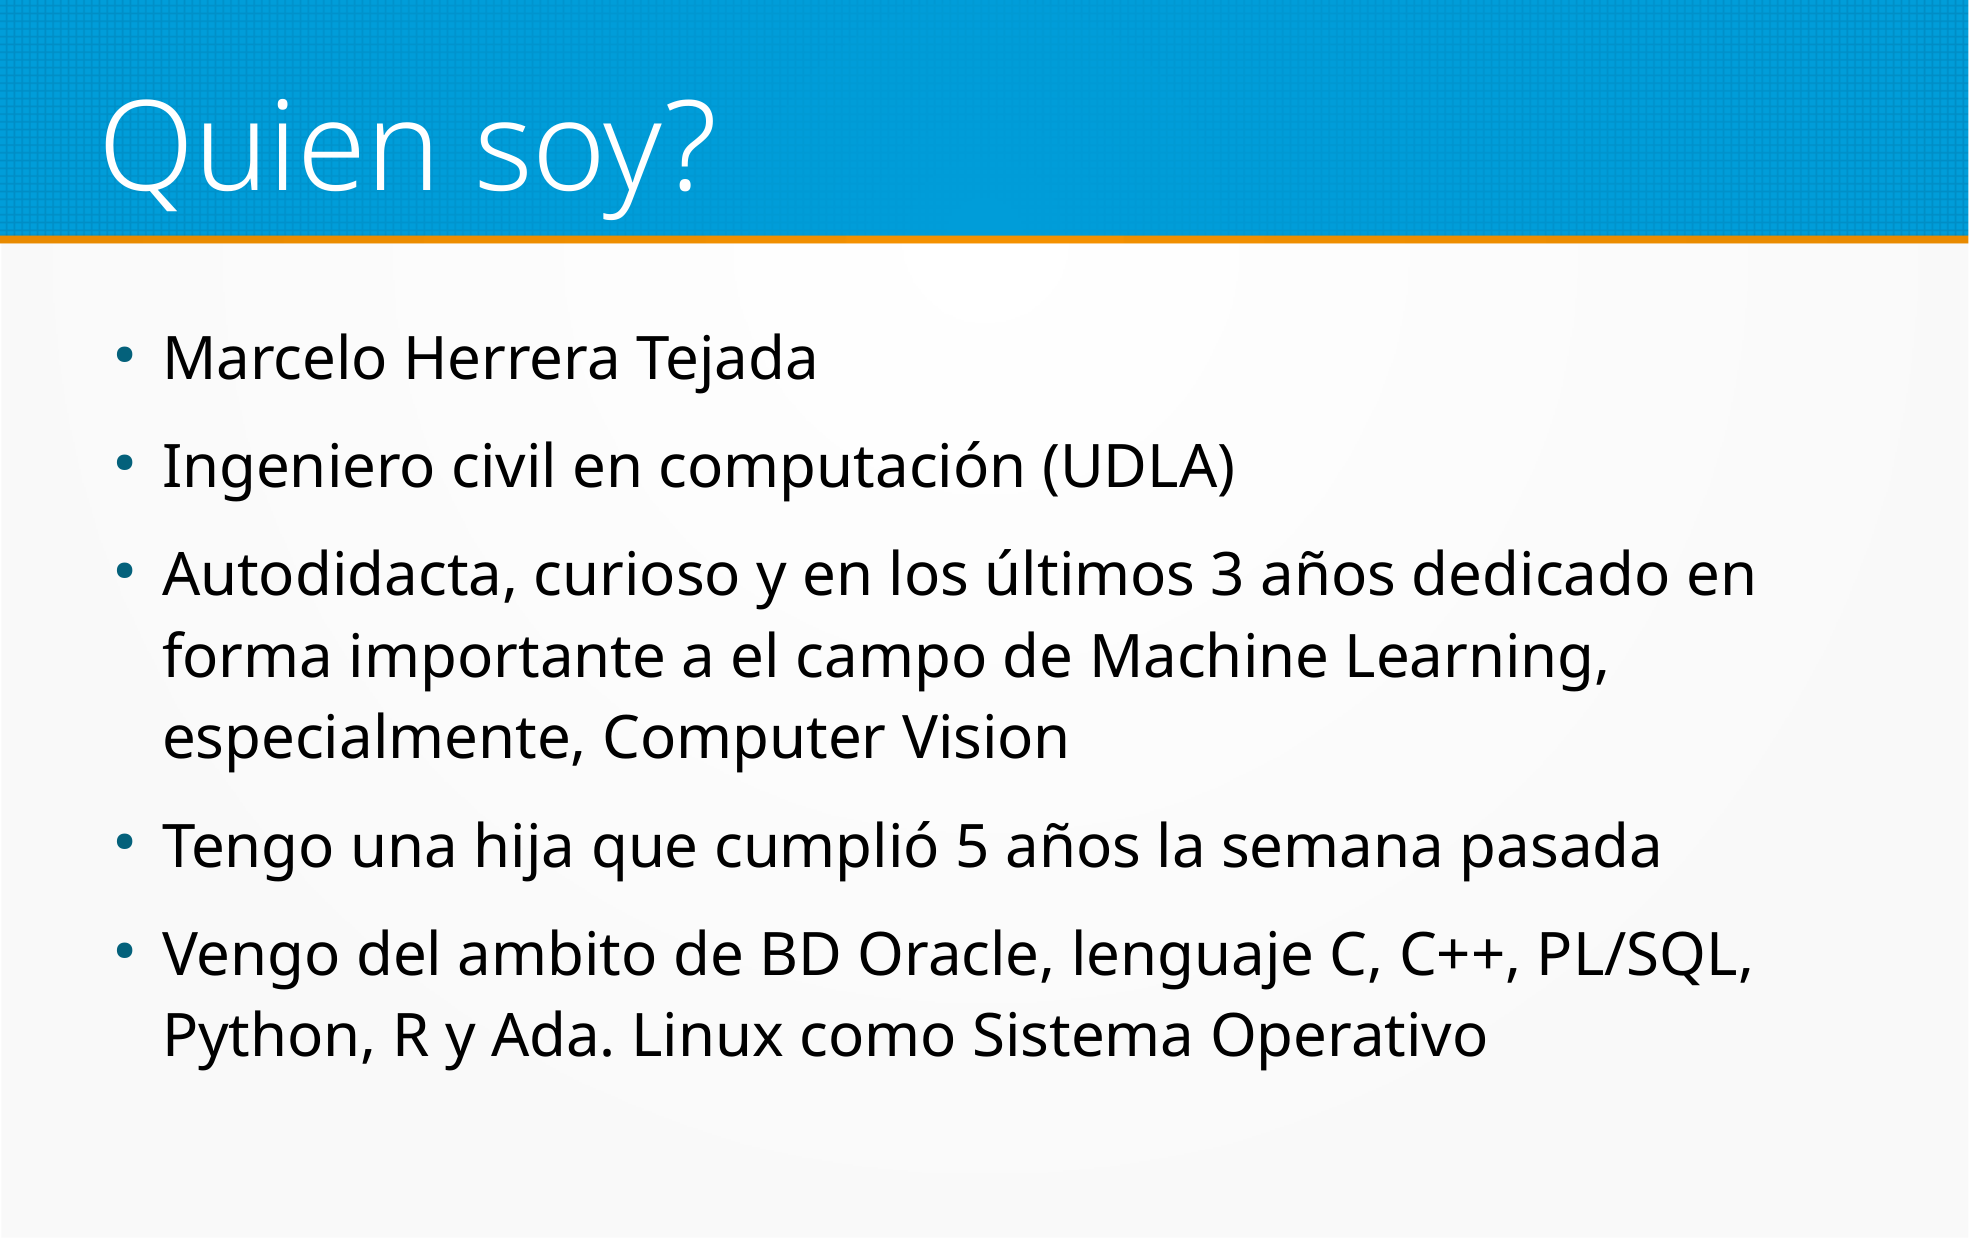

# Quien soy?
Marcelo Herrera Tejada
Ingeniero civil en computación (UDLA)
Autodidacta, curioso y en los últimos 3 años dedicado en forma importante a el campo de Machine Learning, especialmente, Computer Vision
Tengo una hija que cumplió 5 años la semana pasada
Vengo del ambito de BD Oracle, lenguaje C, C++, PL/SQL, Python, R y Ada. Linux como Sistema Operativo